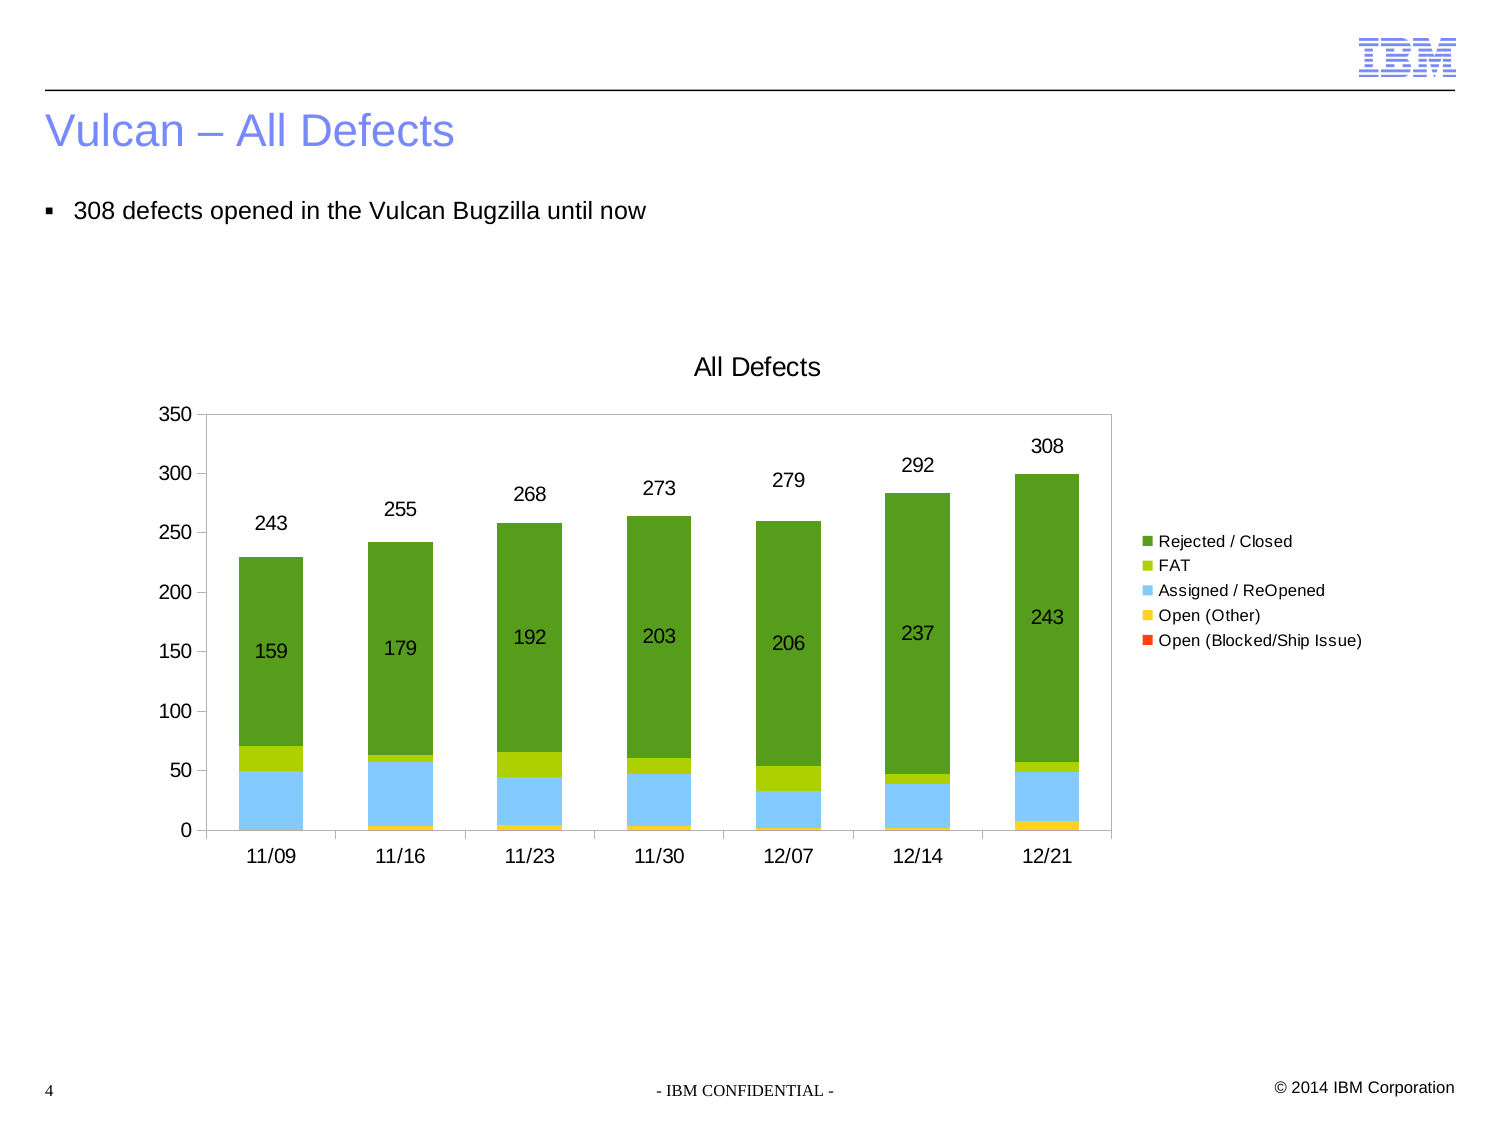

# Vulcan – All Defects
308 defects opened in the Vulcan Bugzilla until now
### Chart: All Defects
| Category | Open (Blocked/Ship Issue) | Open (Other) | Assigned / ReOpened | FAT | Rejected / Closed | |
|---|---|---|---|---|---|---|
| 11/09 | 0.0 | 0.0 | 50.0 | 21.0 | 159.0 | 243.0 |
| 11/16 | 0.0 | 3.0 | 54.0 | 6.0 | 179.0 | 255.0 |
| 11/23 | 0.0 | 4.0 | 41.0 | 21.0 | 192.0 | 268.0 |
| 11/30 | 0.0 | 3.0 | 44.0 | 14.0 | 203.0 | 273.0 |
| 12/07 | 0.0 | 2.0 | 31.0 | 21.0 | 206.0 | 279.0 |
| 12/14 | 0.0 | 2.0 | 37.0 | 8.0 | 237.0 | 292.0 |
| 12/21 | 0.0 | 8.0 | 41.0 | 8.0 | 243.0 | 308.0 |4